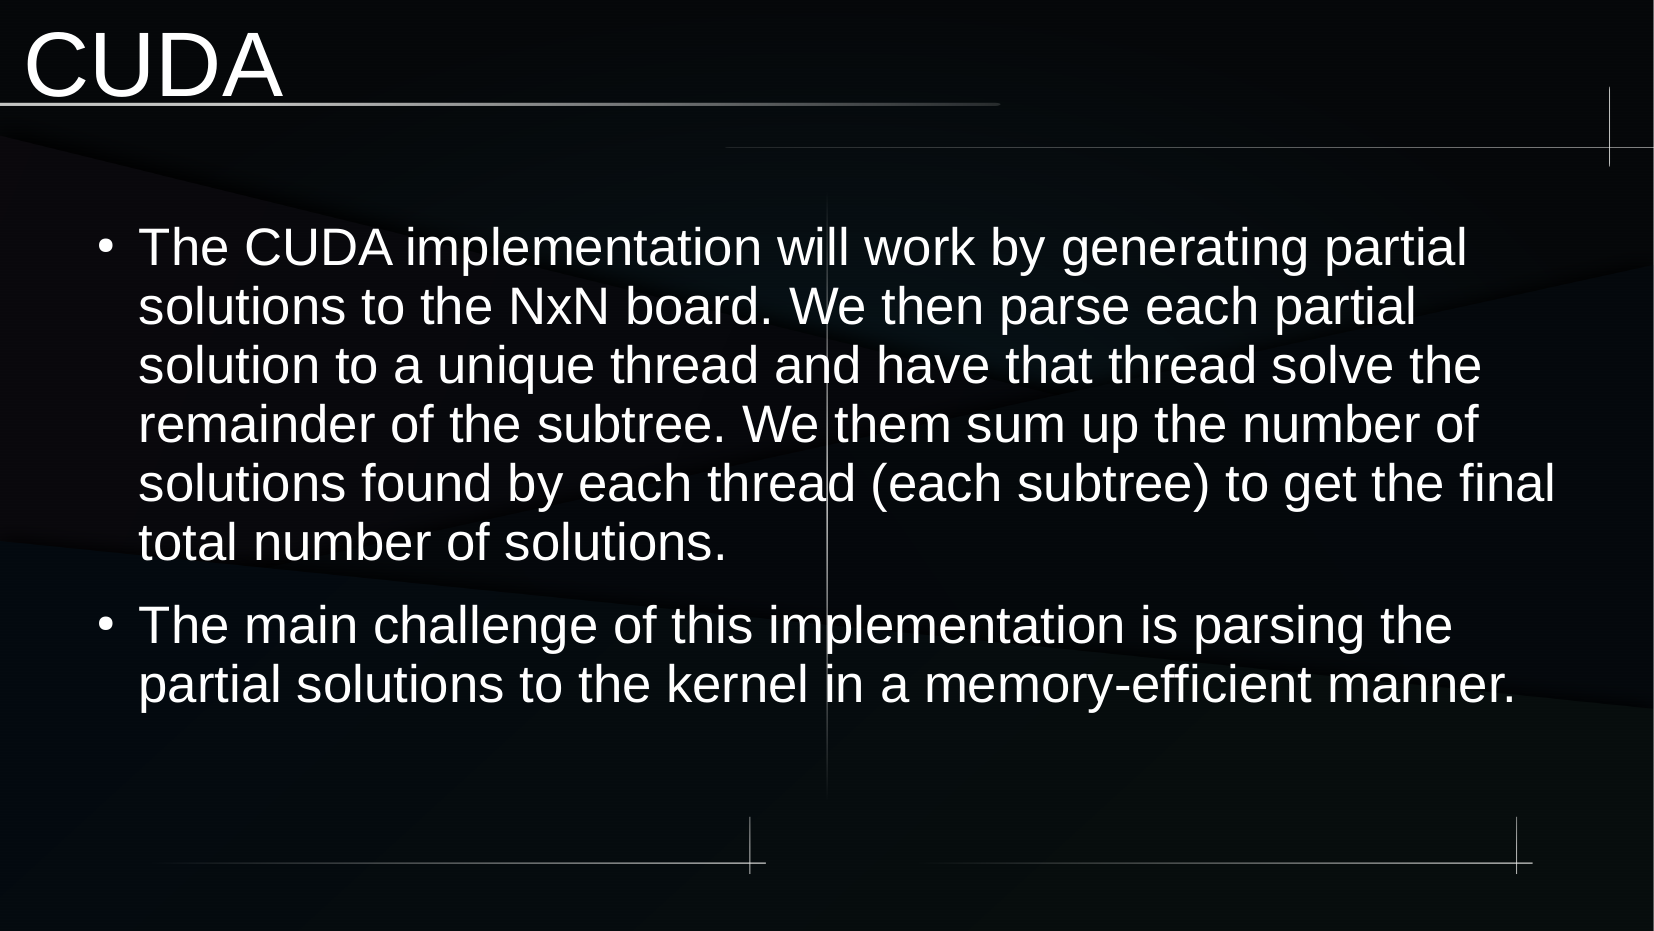

# CUDA
The CUDA implementation will work by generating partial solutions to the NxN board. We then parse each partial solution to a unique thread and have that thread solve the remainder of the subtree. We them sum up the number of solutions found by each thread (each subtree) to get the final total number of solutions.
The main challenge of this implementation is parsing the partial solutions to the kernel in a memory-efficient manner.